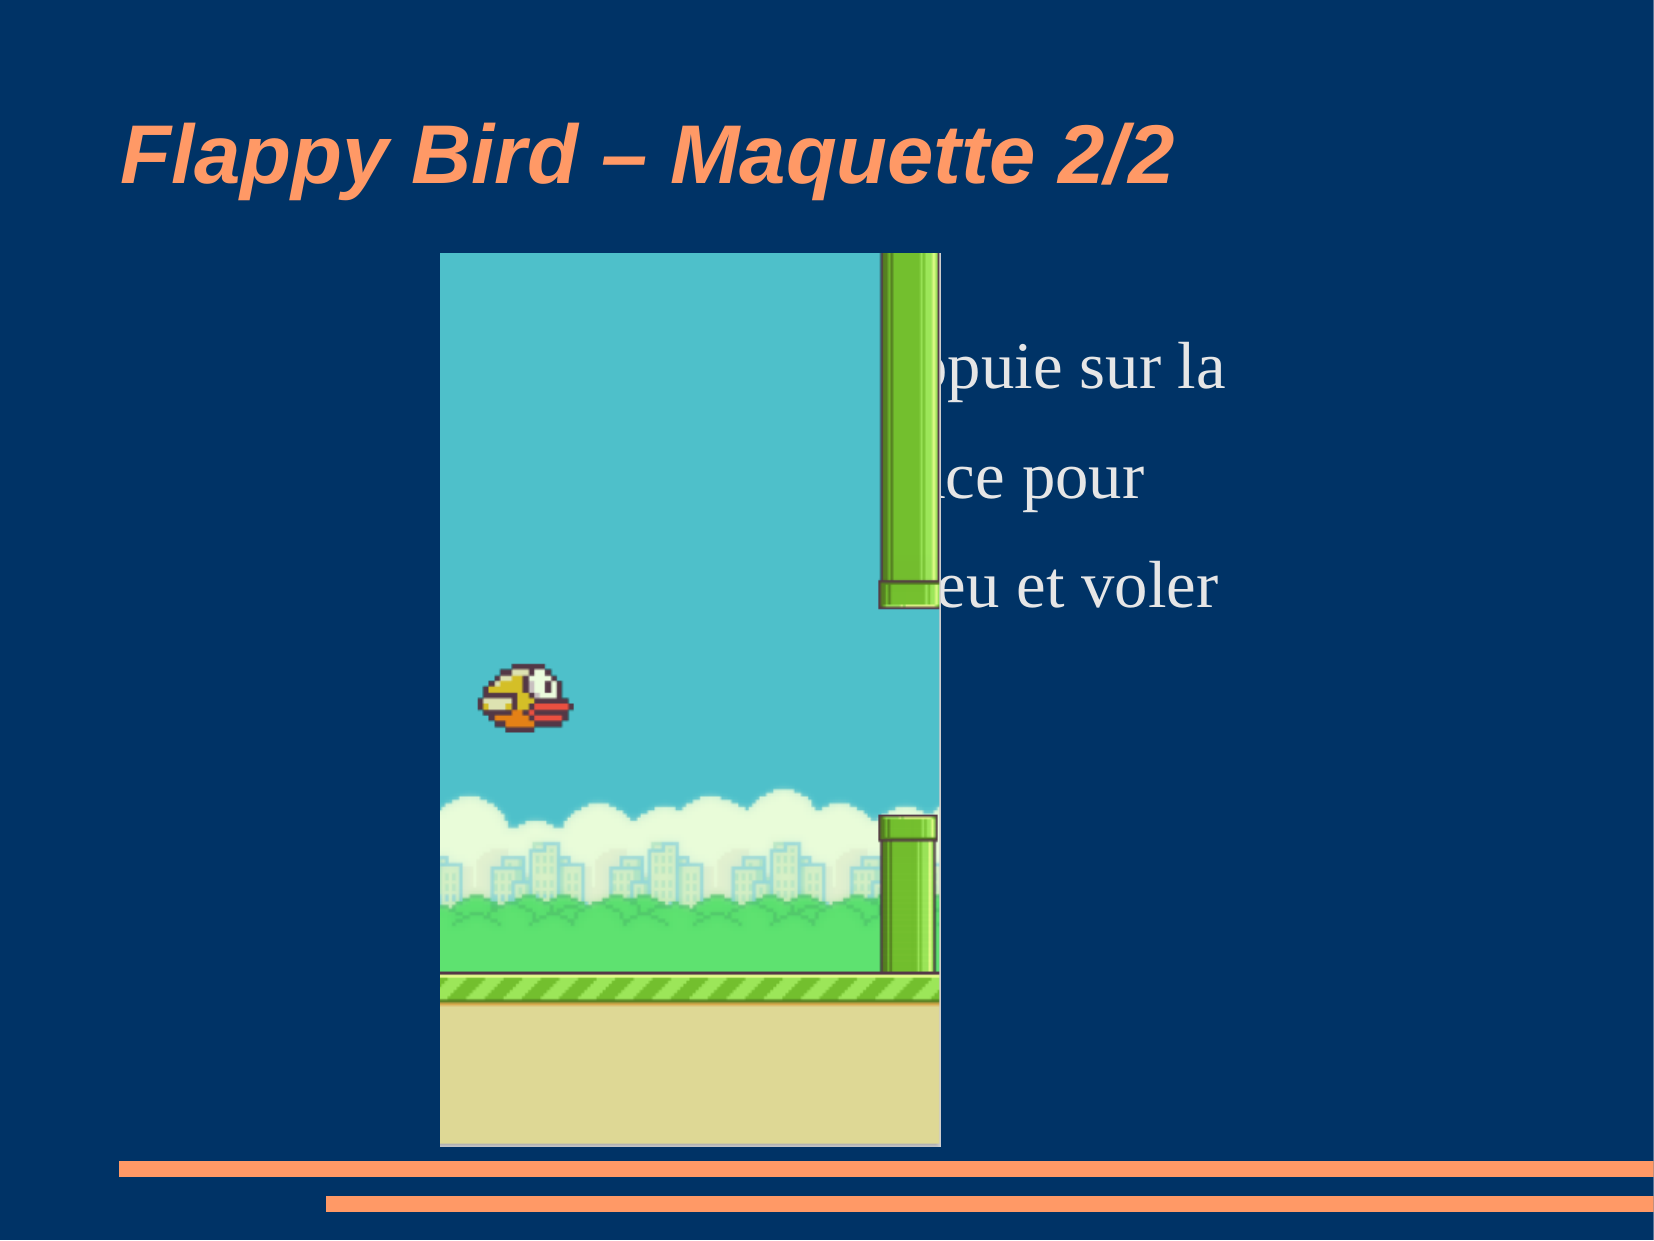

# Flappy Bird – Maquette 2/2
					 Clic ou appuie sur la
					 barre espace pour
					 lancer le jeu et voler